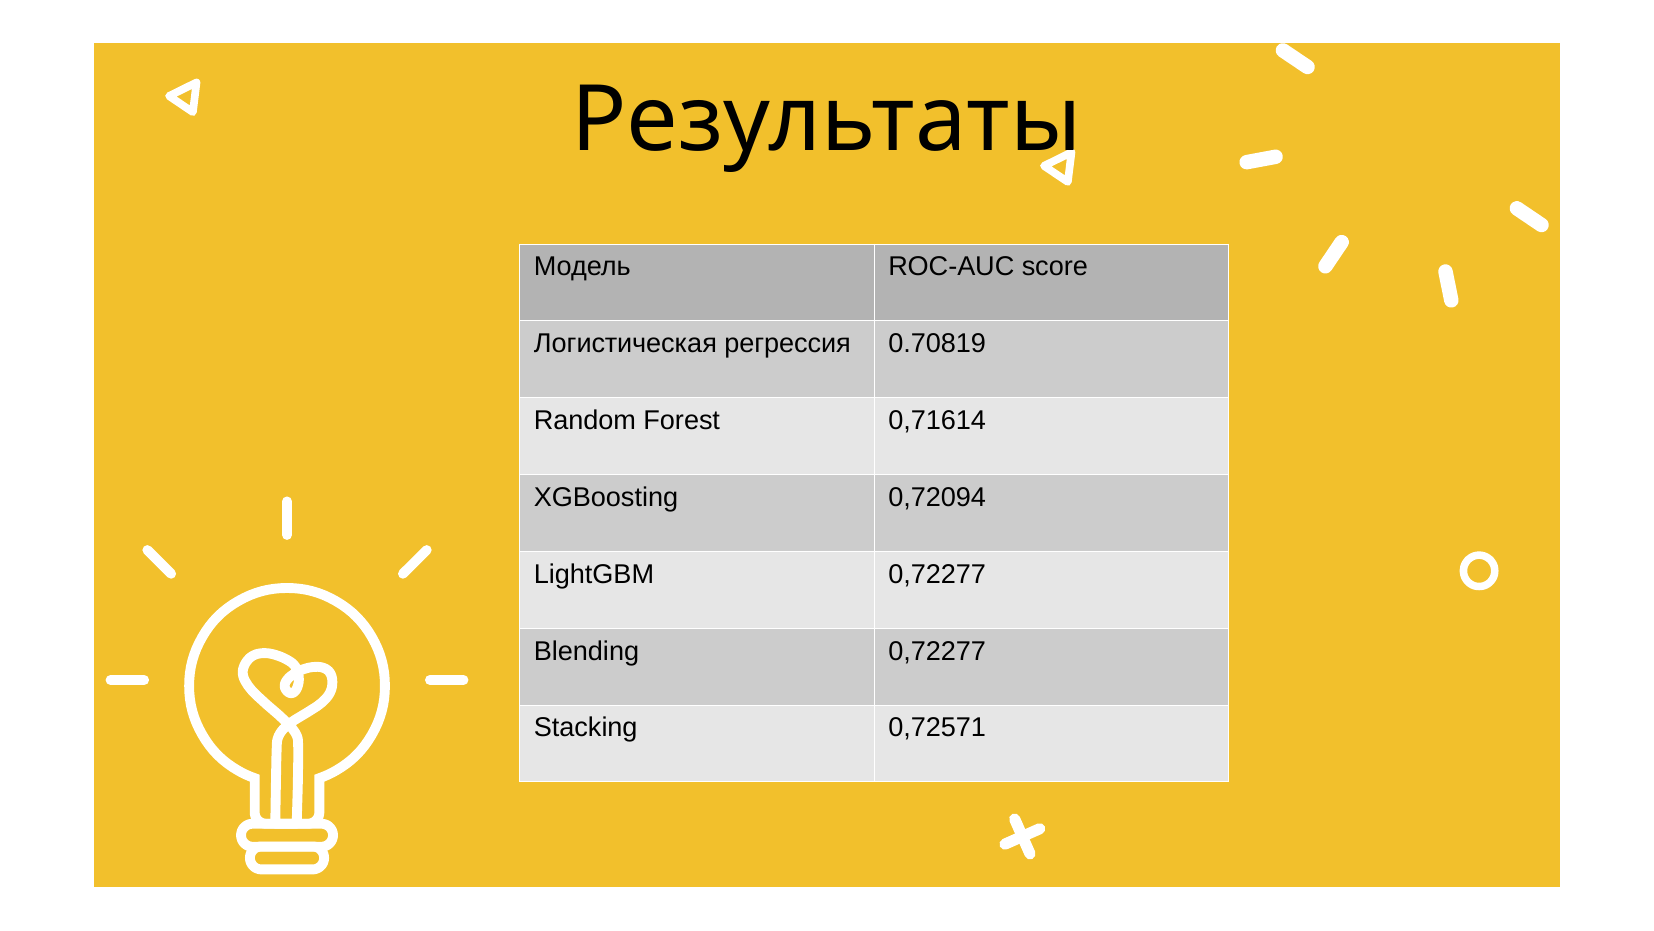

# Результаты
| Модель | ROC-AUC score |
| --- | --- |
| Логистическая регрессия | 0.70819 |
| Random Forest | 0,71614 |
| XGBoosting | 0,72094 |
| LightGBM | 0,72277 |
| Blending | 0,72277 |
| Stacking | 0,72571 |